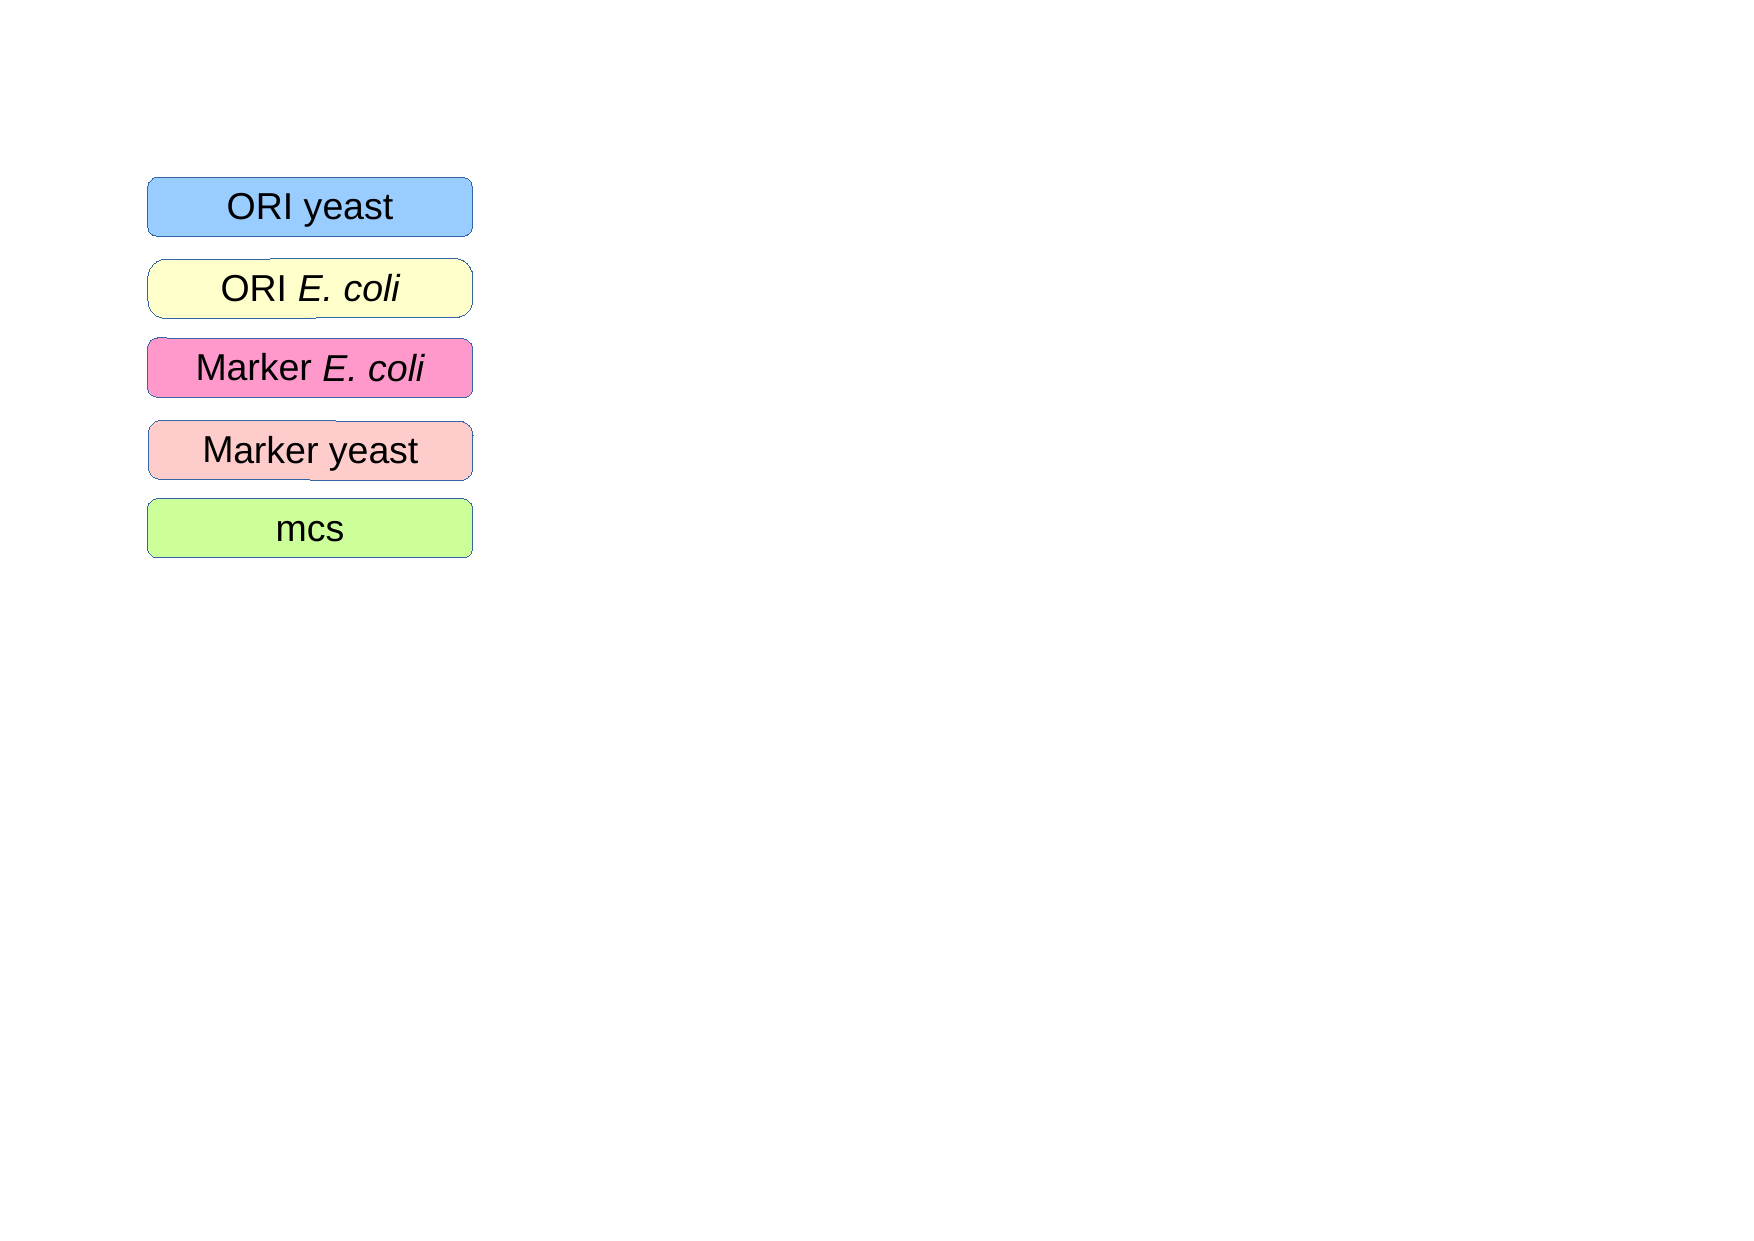

ORI yeast
ORI E. coli
Marker E. coli
Marker yeast
mcs